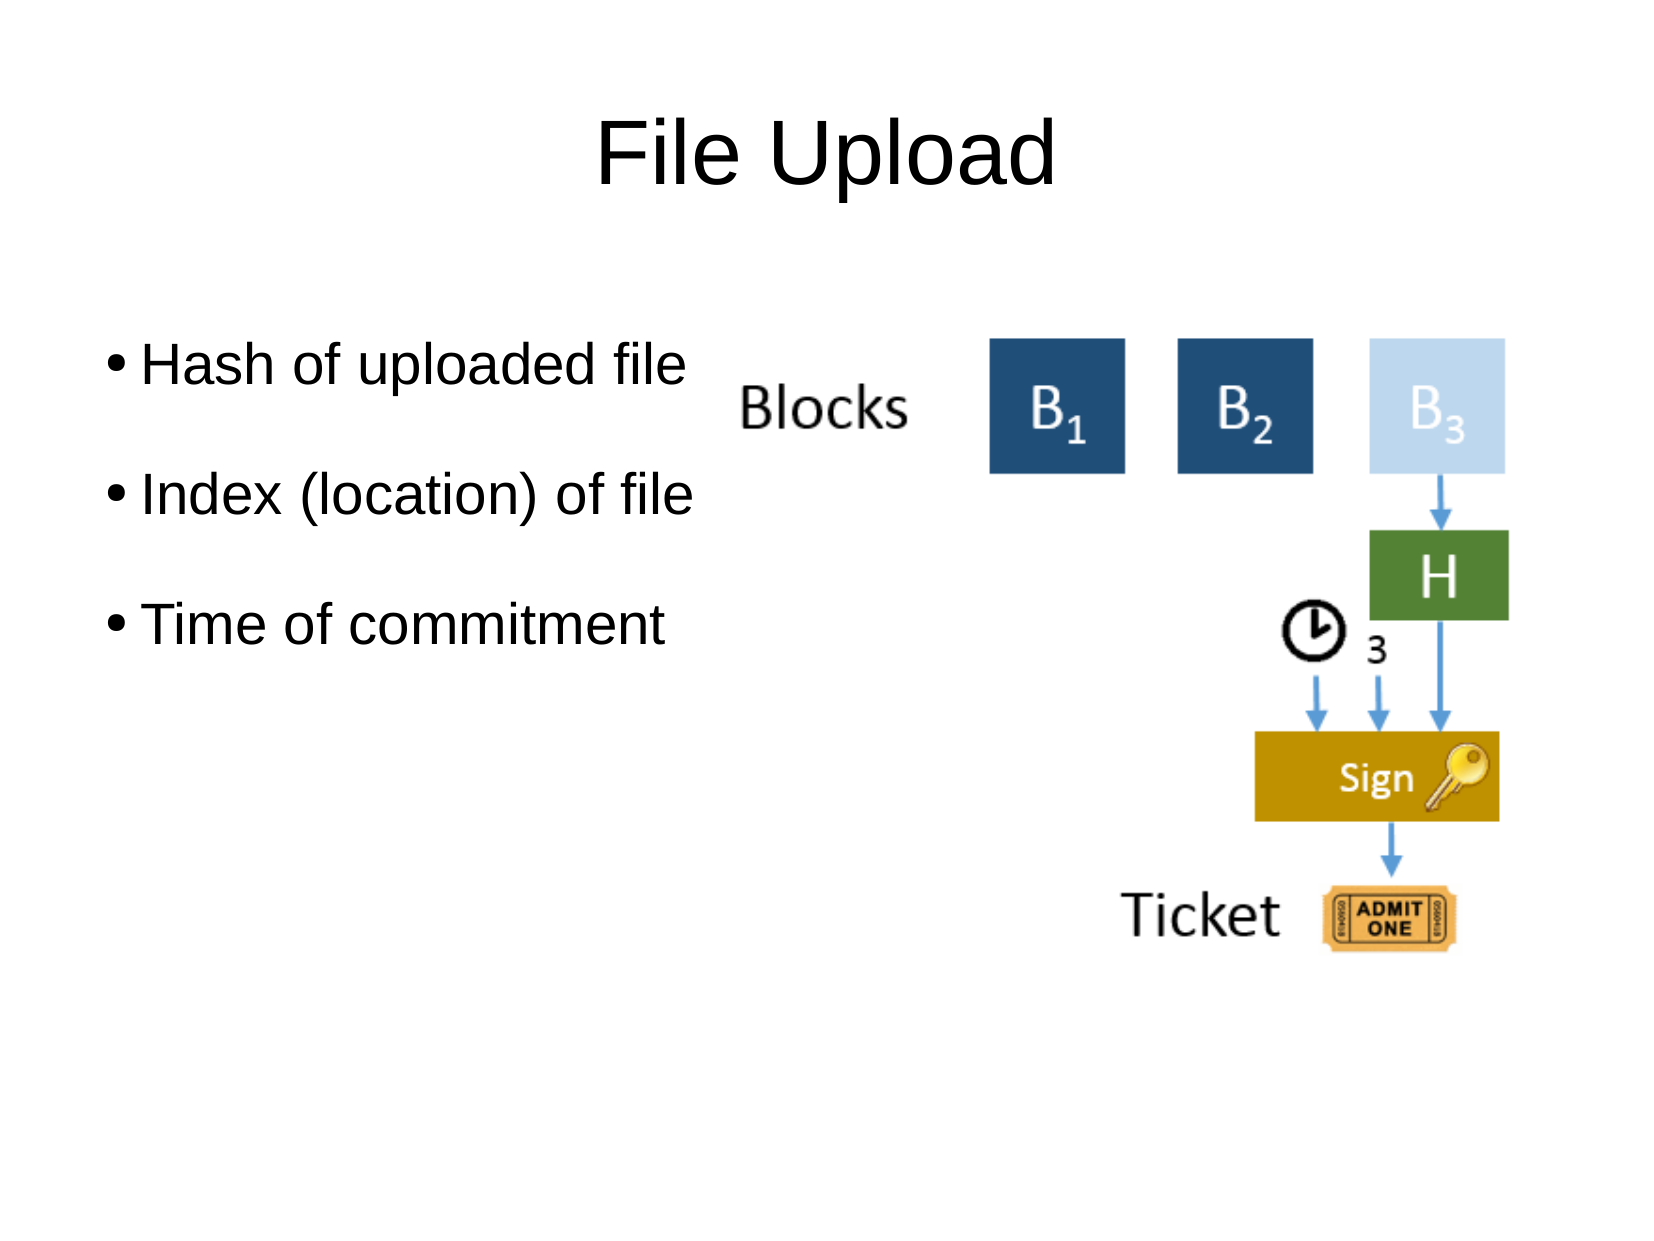

# File Upload
Hash of uploaded file
Index (location) of file
Time of commitment